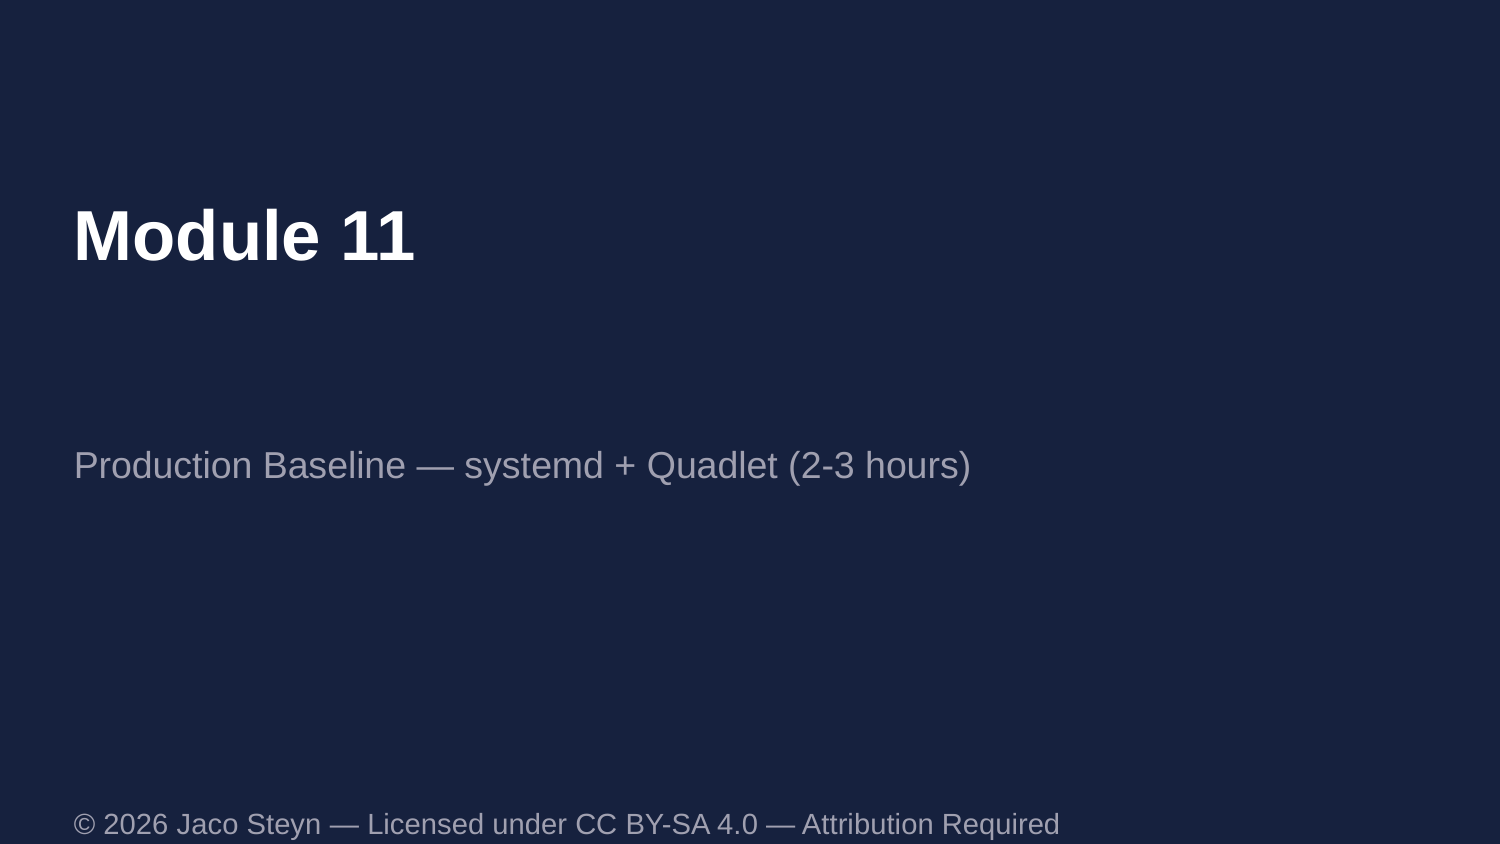

Module 11
Production Baseline — systemd + Quadlet (2-3 hours)
© 2026 Jaco Steyn — Licensed under CC BY-SA 4.0 — Attribution Required